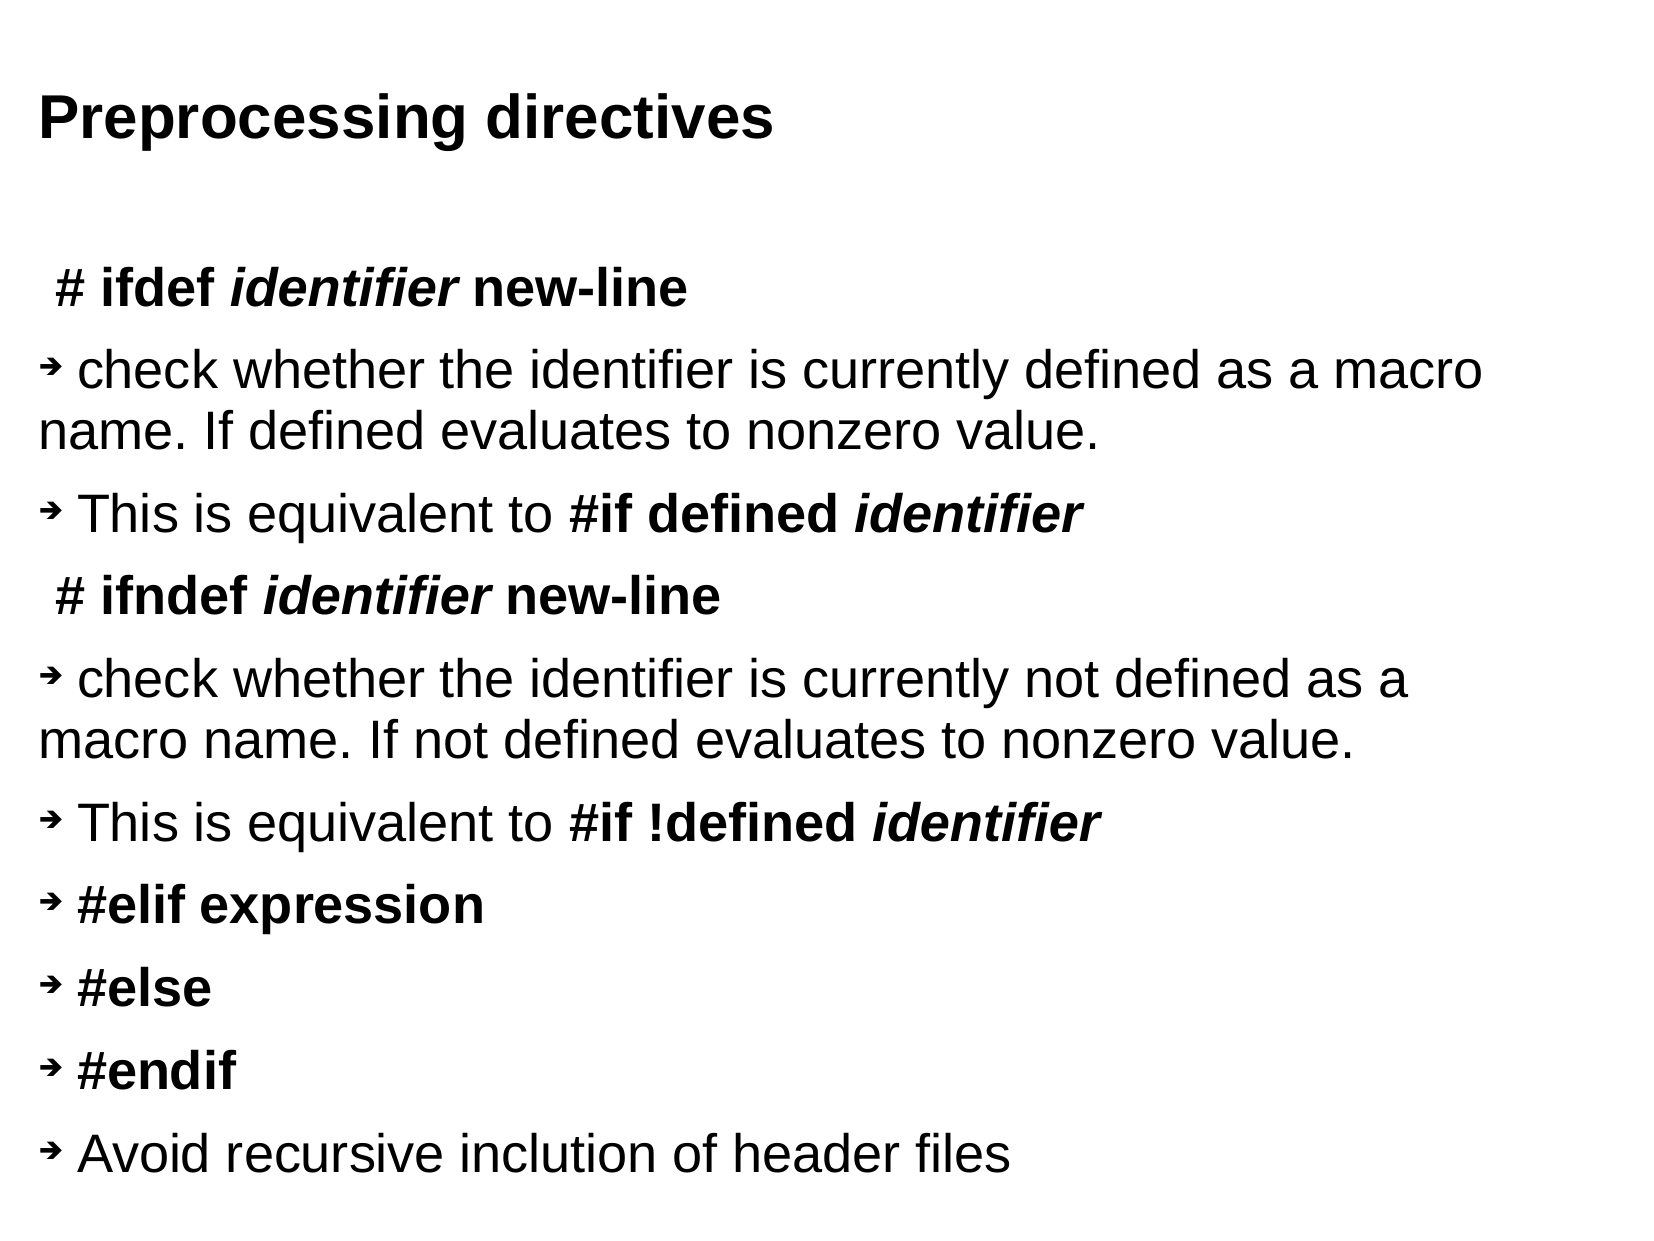

Preprocessing directives
# ifdef identifier new-line
 check whether the identifier is currently defined as a macro name. If defined evaluates to nonzero value.
 This is equivalent to #if defined identifier
# ifndef identifier new-line
 check whether the identifier is currently not defined as a macro name. If not defined evaluates to nonzero value.
 This is equivalent to #if !defined identifier
 #elif expression
 #else
 #endif
 Avoid recursive inclution of header files